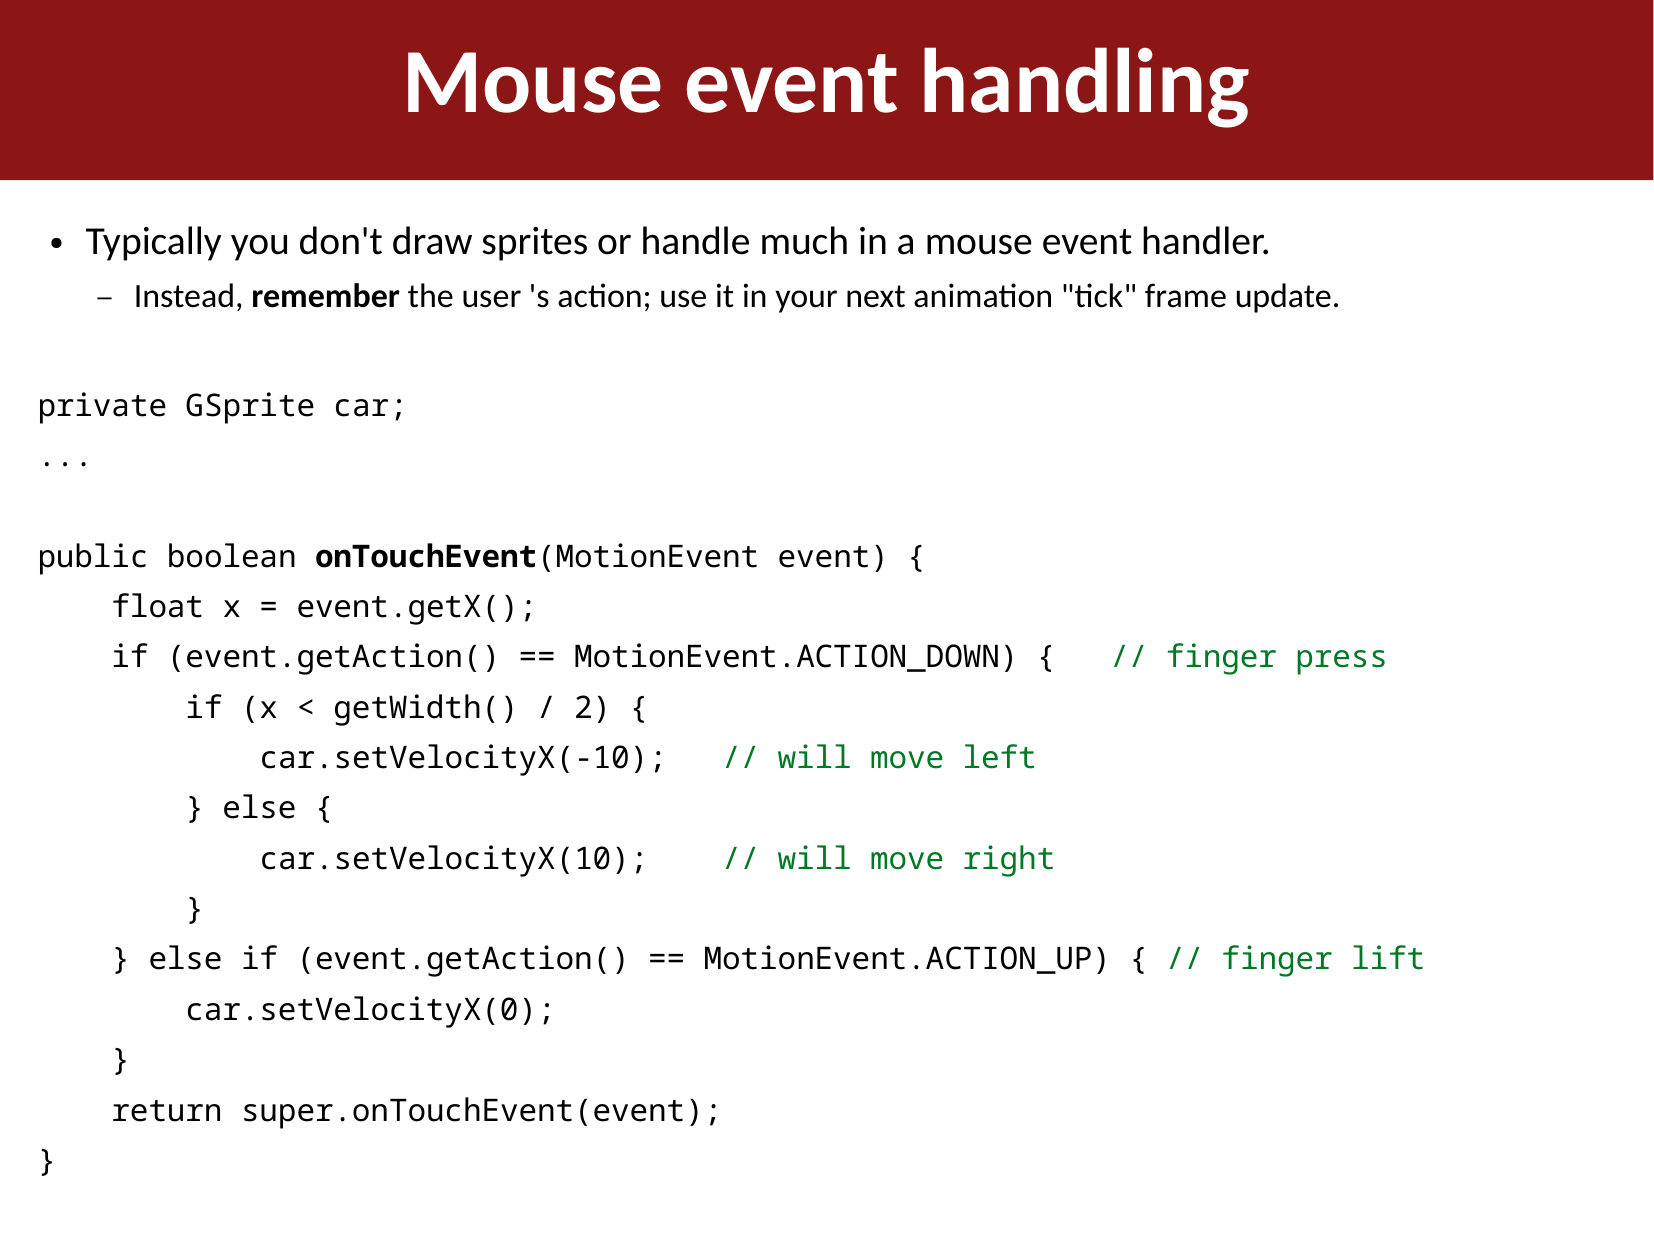

# Mouse event handling
Typically you don't draw sprites or handle much in a mouse event handler.
Instead, remember the user 's action; use it in your next animation "tick" frame update.
private GSprite car;
...
public boolean onTouchEvent(MotionEvent event) {
 float x = event.getX();
 if (event.getAction() == MotionEvent.ACTION_DOWN) { // finger press
 if (x < getWidth() / 2) {
 car.setVelocityX(-10); // will move left
 } else {
 car.setVelocityX(10); // will move right
 }
 } else if (event.getAction() == MotionEvent.ACTION_UP) { // finger lift
 car.setVelocityX(0);
 }
 return super.onTouchEvent(event);
}